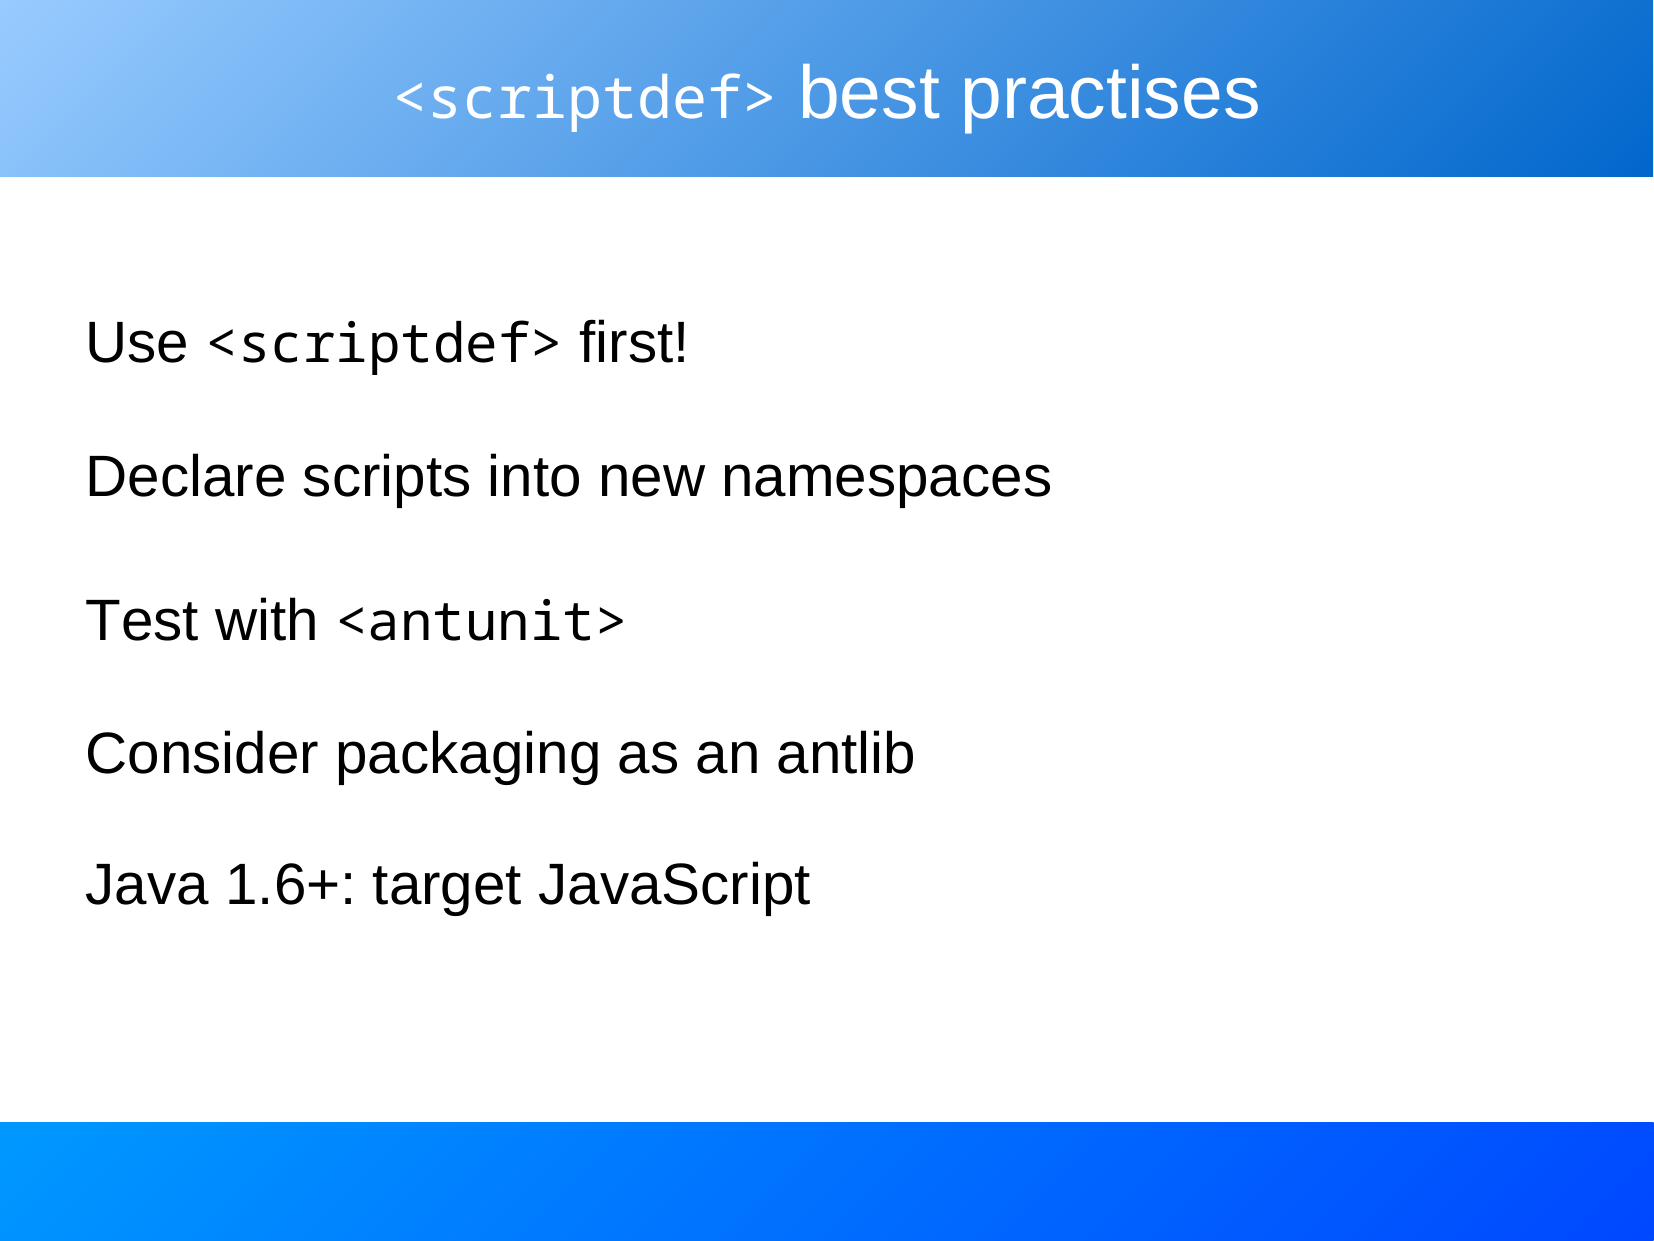

# <scriptdef> best practises
Use <scriptdef> first!
Declare scripts into new namespaces
Test with <antunit>
Consider packaging as an antlib
Java 1.6+: target JavaScript